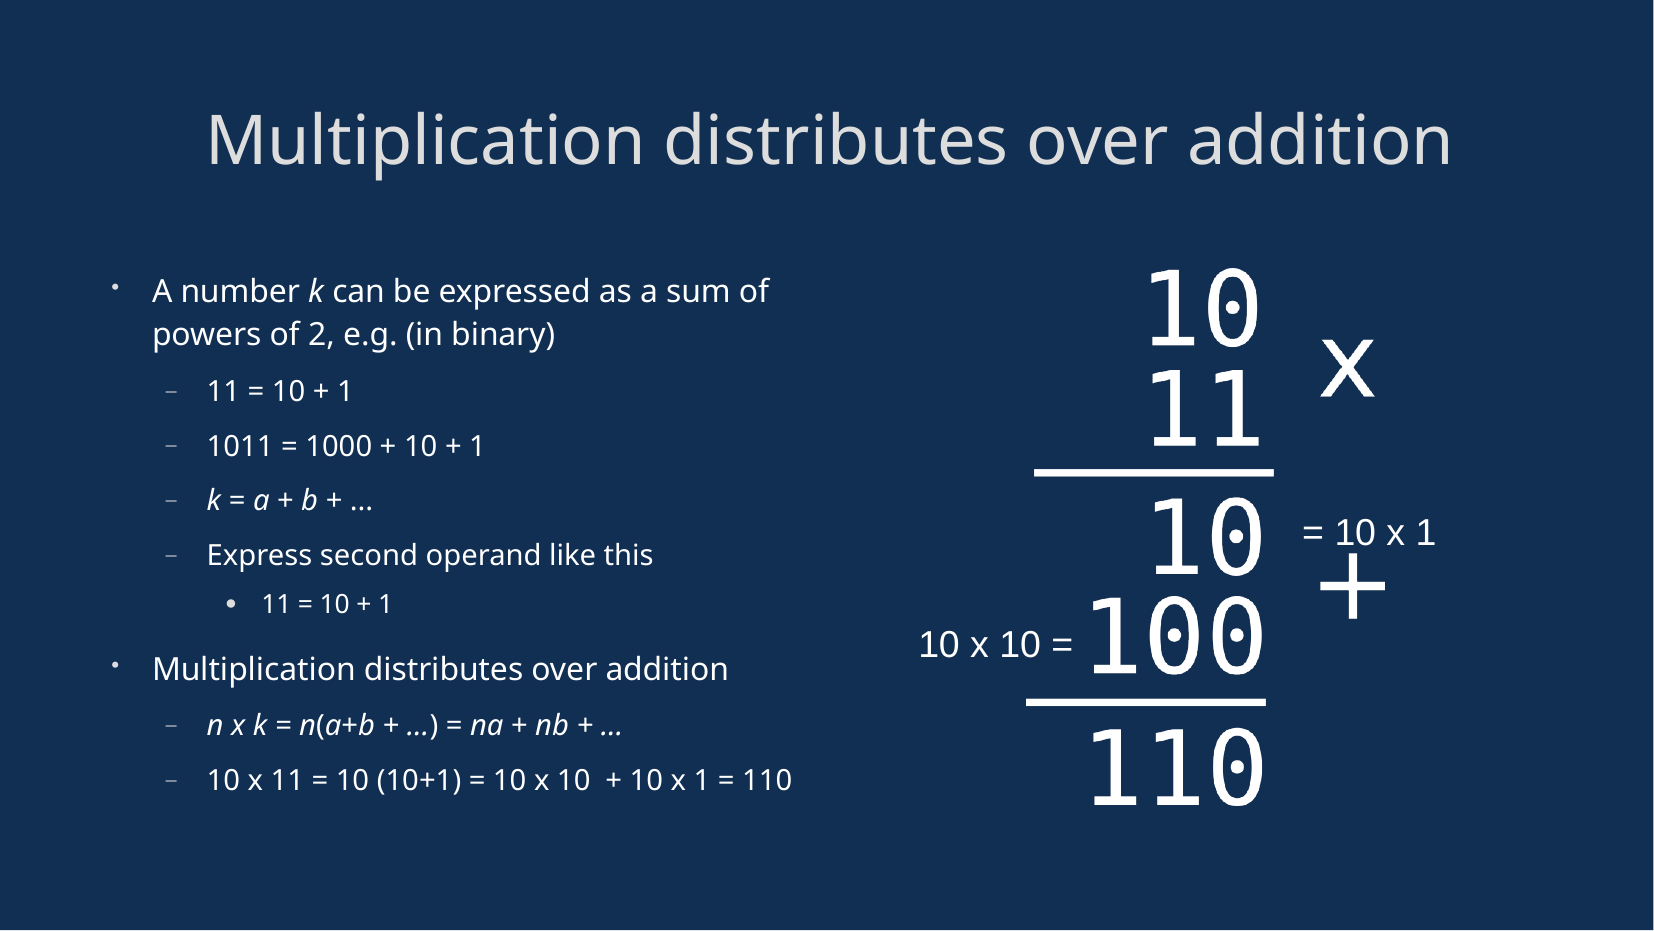

# Multiplication distributes over addition
A number k can be expressed as a sum of powers of 2, e.g. (in binary)
11 = 10 + 1
1011 = 1000 + 10 + 1
k = a + b + ...
Express second operand like this
11 = 10 + 1
Multiplication distributes over addition
n x k = n(a+b + ...) = na + nb + ...
10 x 11 = 10 (10+1) = 10 x 10 + 10 x 1 = 110
= 10 x 1
10 x 10 =